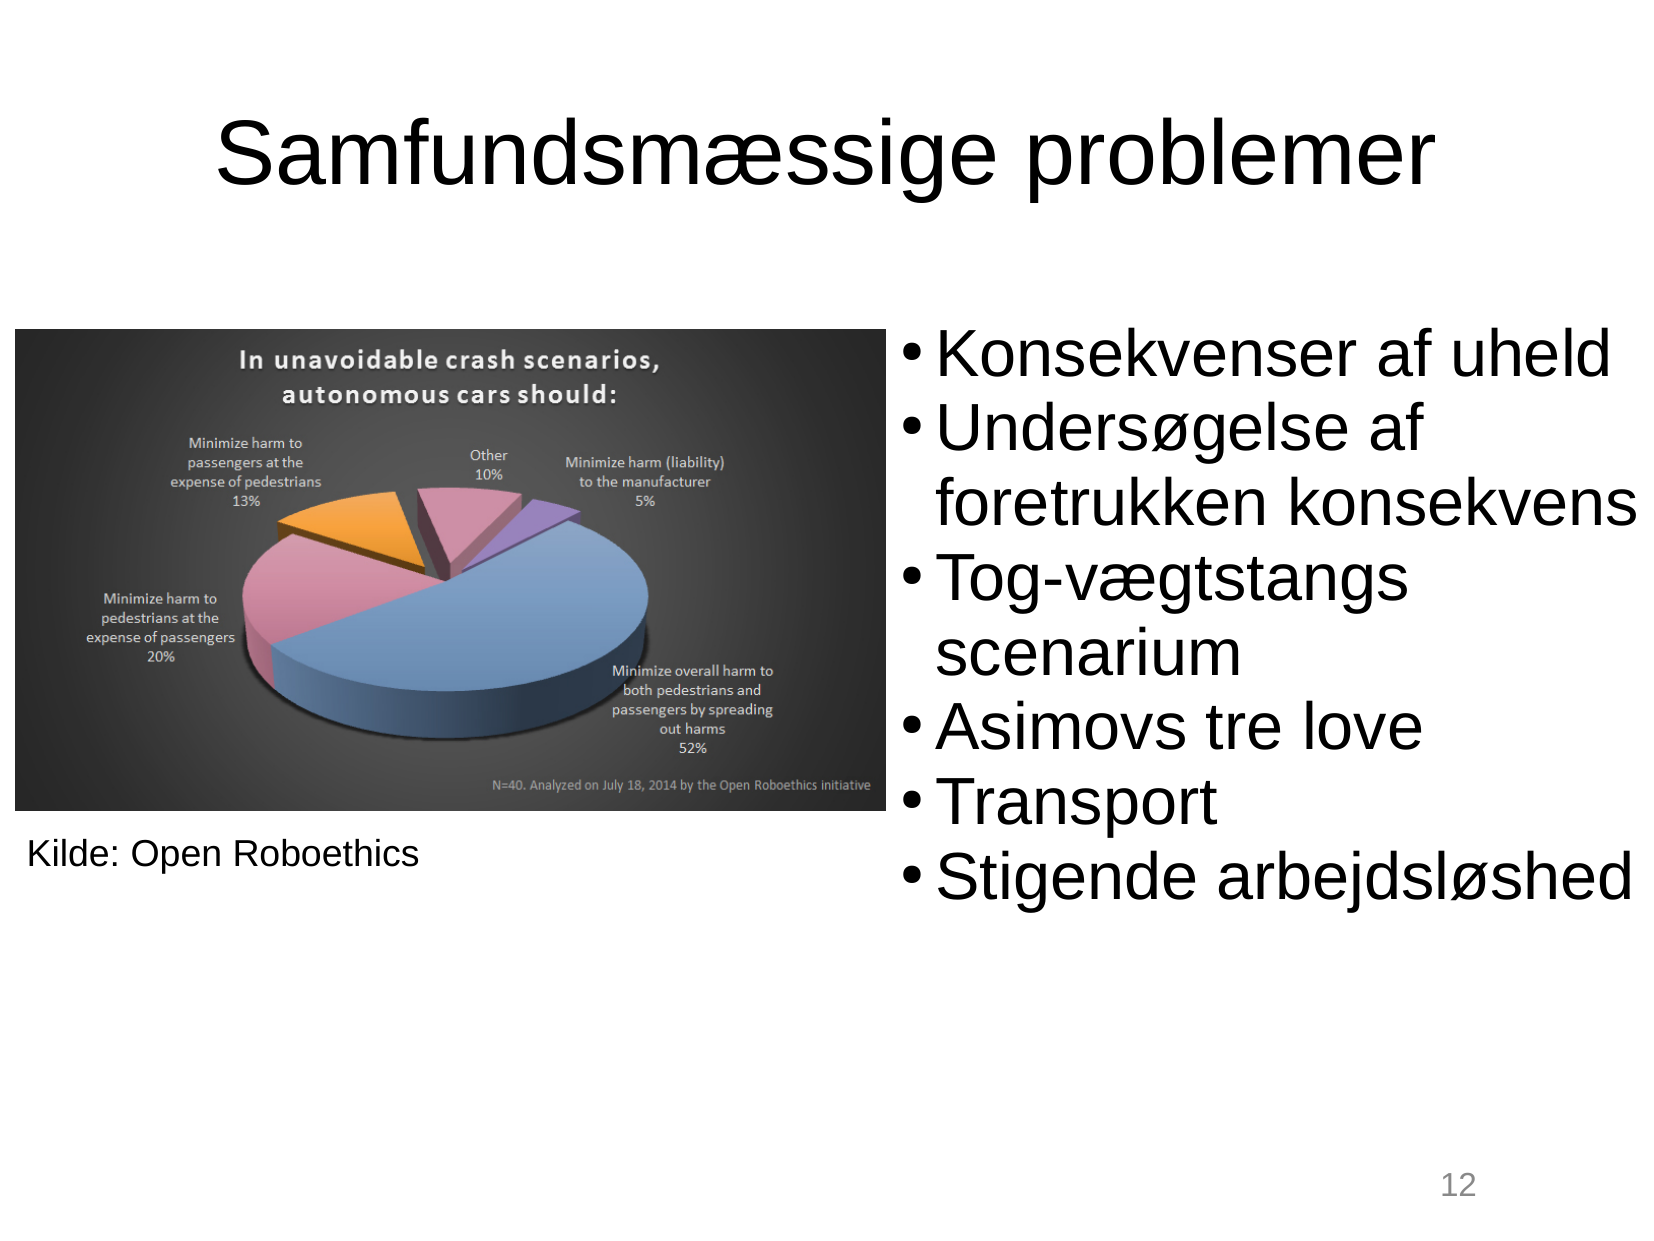

# Samfundsmæssige problemer
Konsekvenser af uheld
Undersøgelse af foretrukken konsekvens
Tog-vægtstangs scenarium
Asimovs tre love
Transport
Stigende arbejdsløshed
Kilde: Open Roboethics